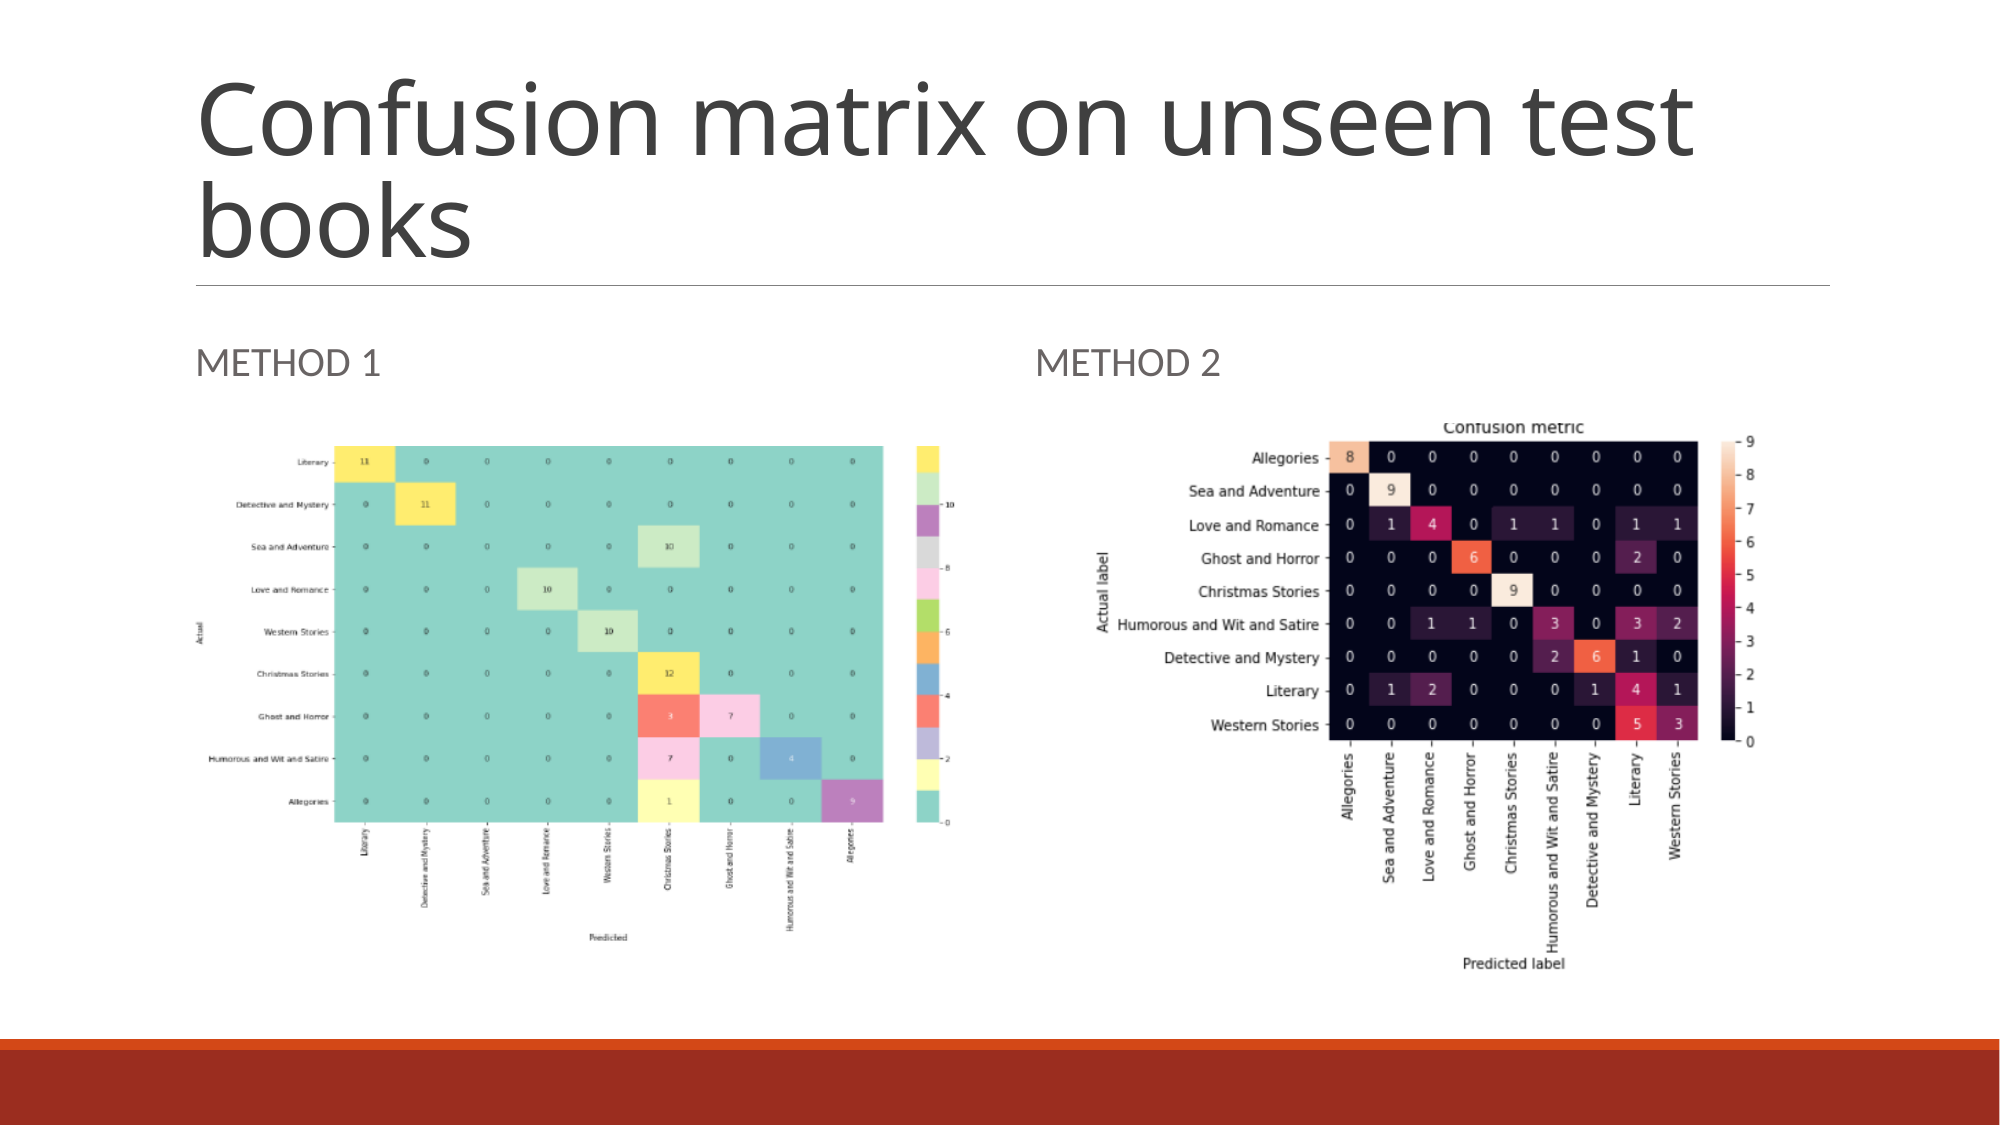

# Confusion matrix on unseen test books
Method 1
Method 2